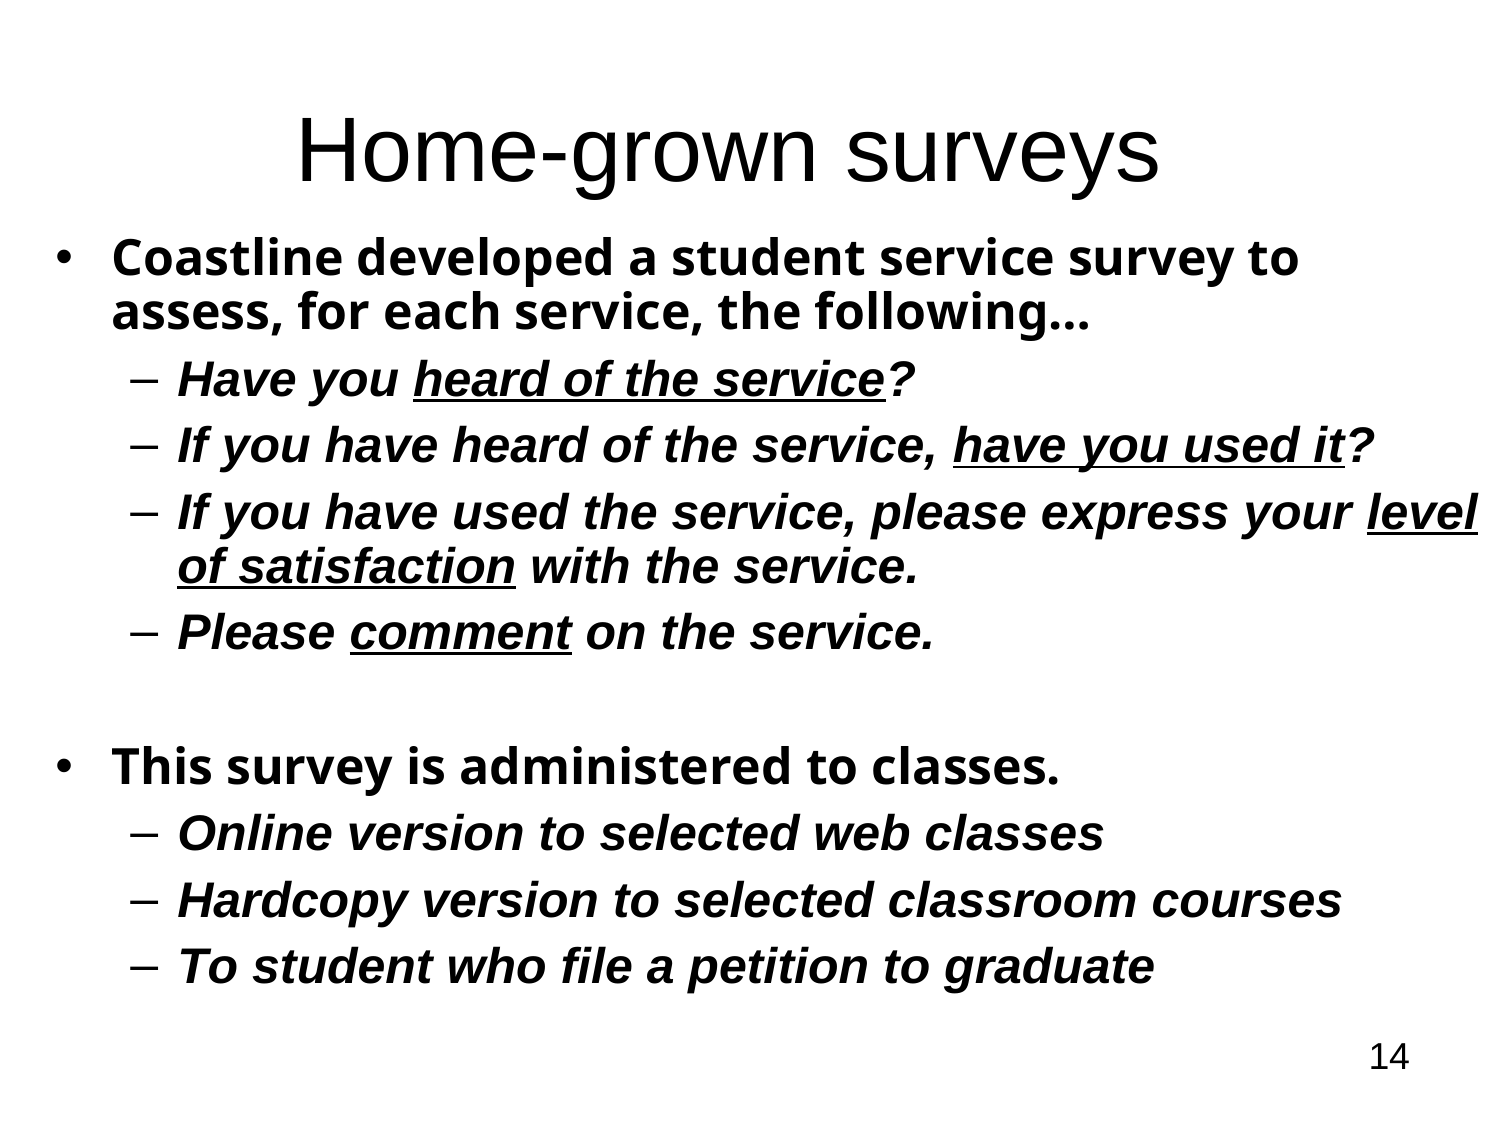

# Home-grown surveys
Coastline developed a student service survey to assess, for each service, the following…
Have you heard of the service?
If you have heard of the service, have you used it?
If you have used the service, please express your level of satisfaction with the service.
Please comment on the service.
This survey is administered to classes.
Online version to selected web classes
Hardcopy version to selected classroom courses
To student who file a petition to graduate
14